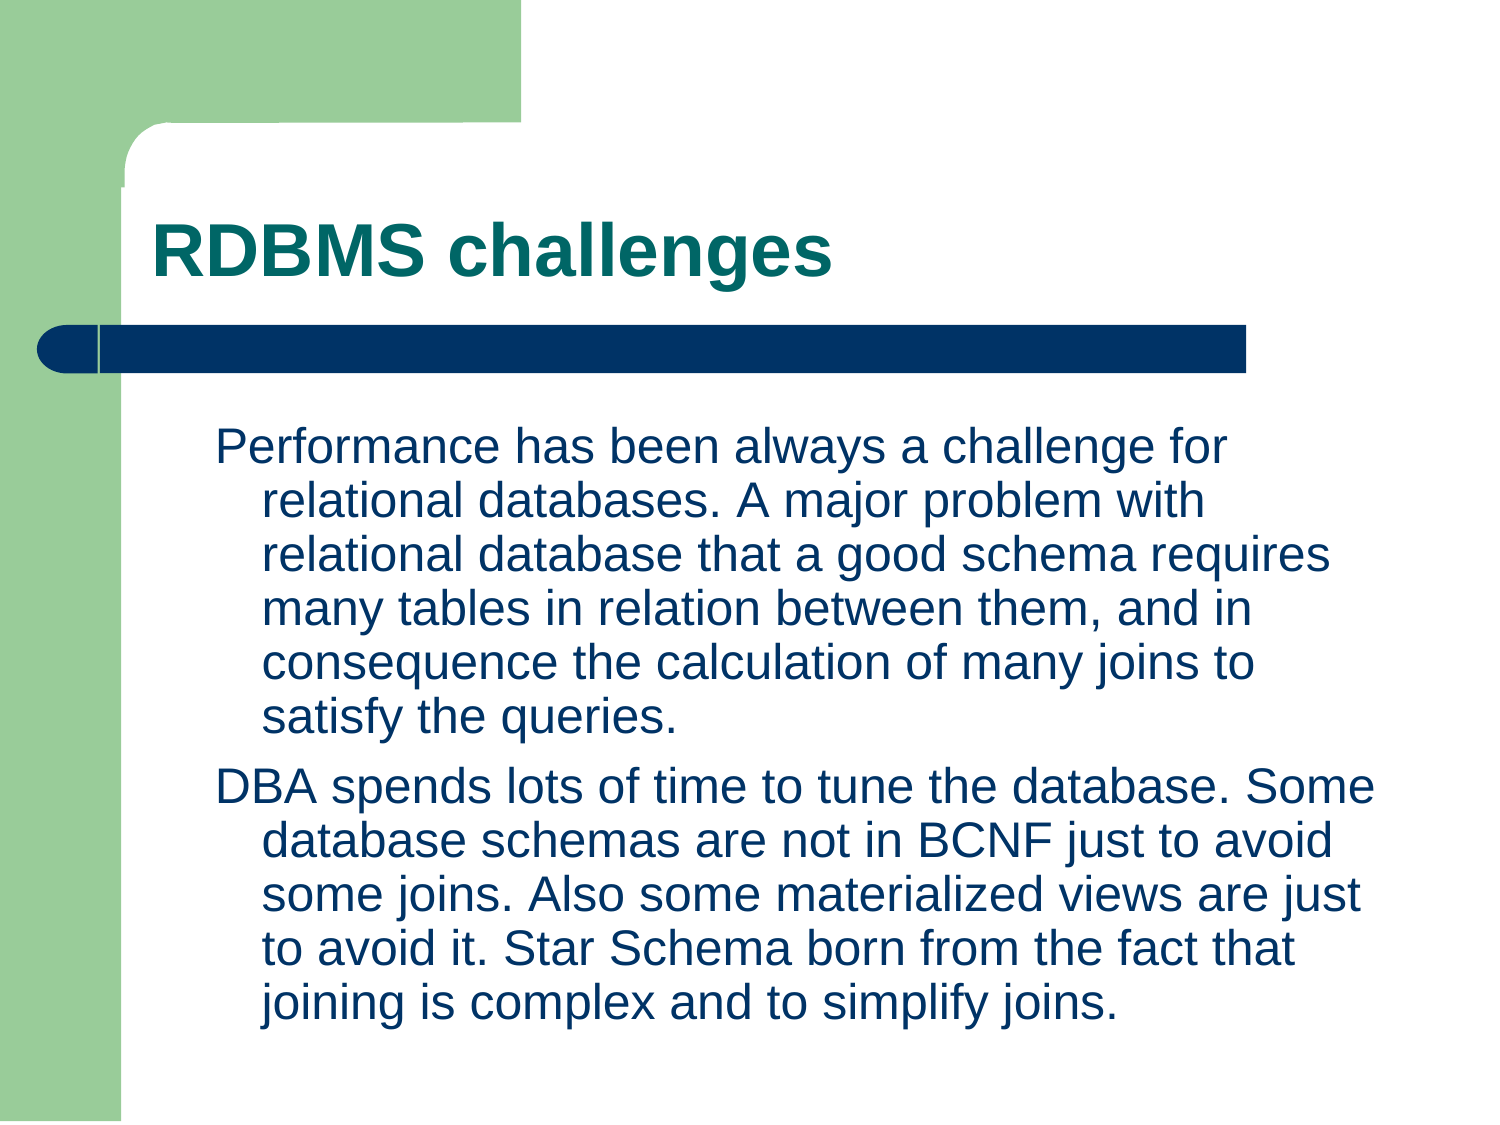

RDBMS challenges
# Performance has been always a challenge for relational databases. A major problem with relational database that a good schema requires many tables in relation between them, and in consequence the calculation of many joins to satisfy the queries.
DBA spends lots of time to tune the database. Some database schemas are not in BCNF just to avoid some joins. Also some materialized views are just to avoid it. Star Schema born from the fact that joining is complex and to simplify joins.